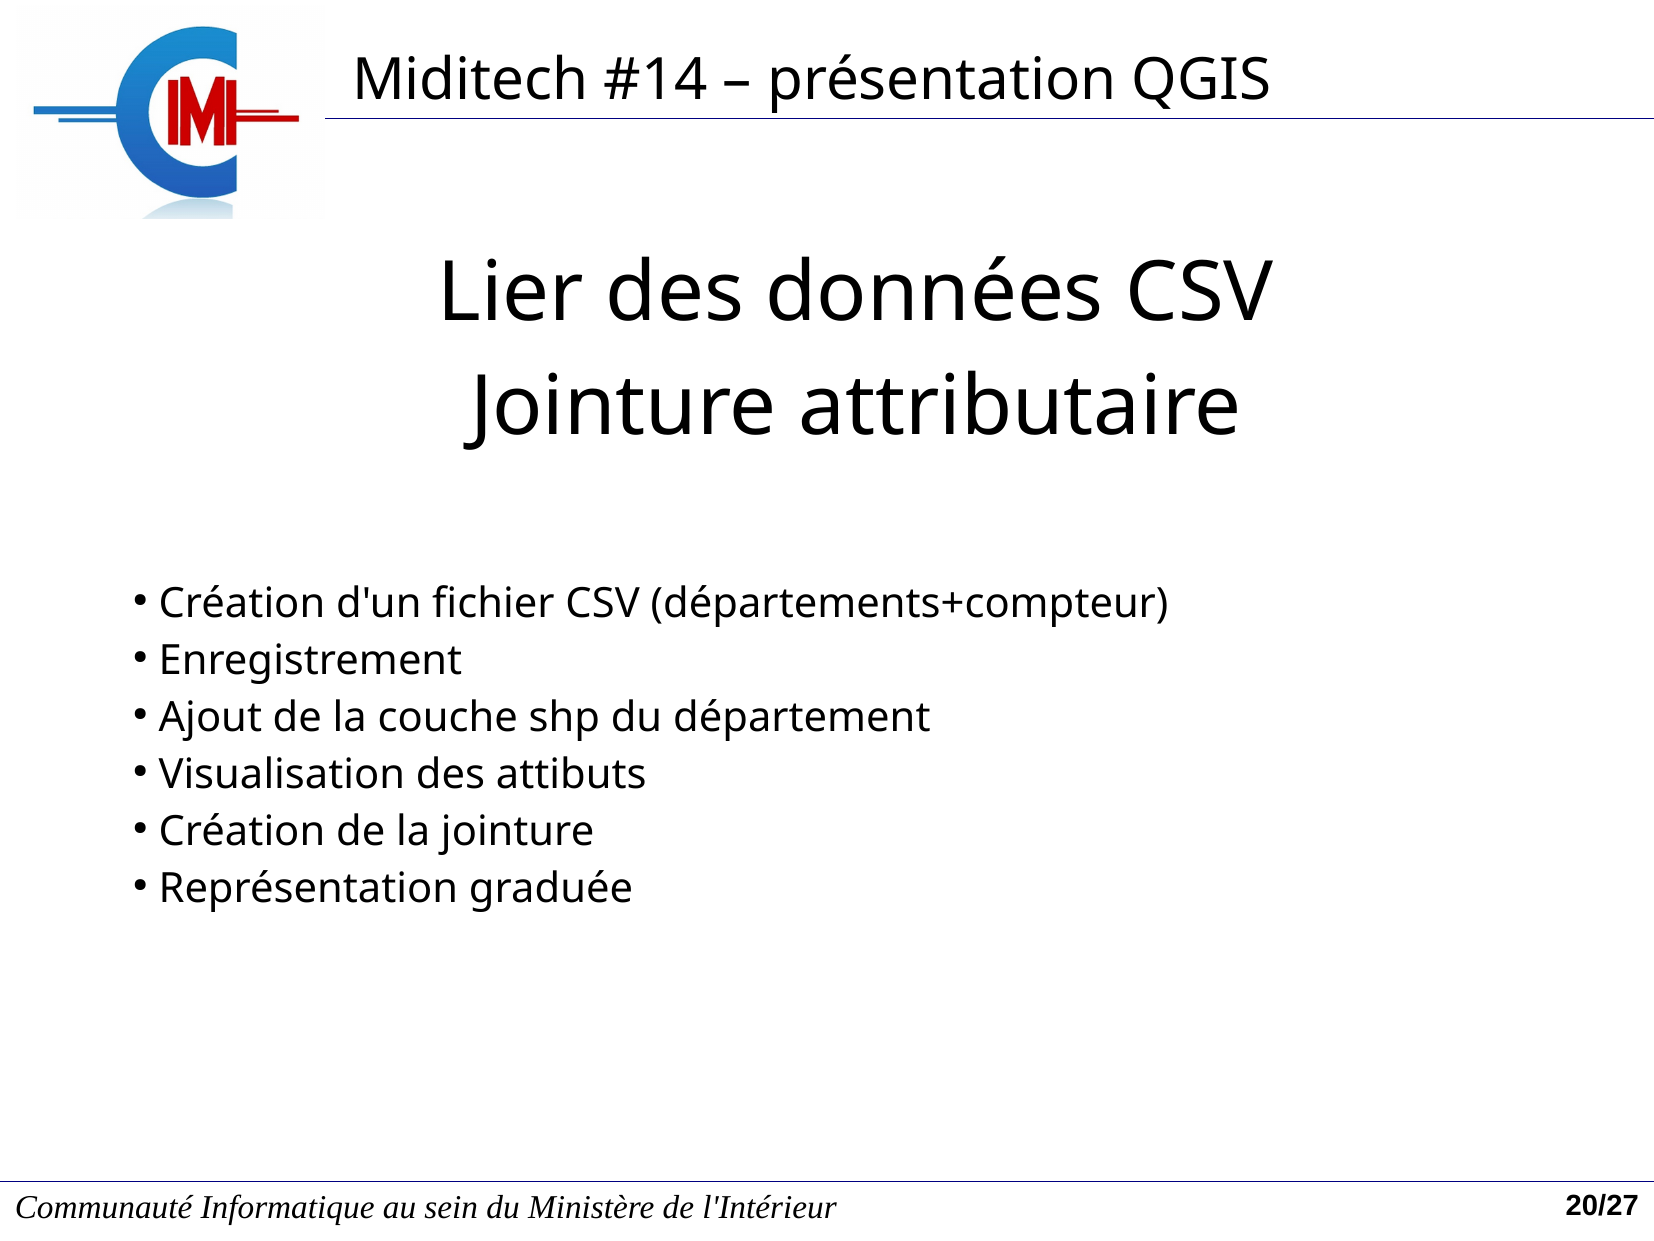

Miditech #14 – présentation QGIS
Lier des données CSV
Jointure attributaire
 Création d'un fichier CSV (départements+compteur)
 Enregistrement
 Ajout de la couche shp du département
 Visualisation des attibuts
 Création de la jointure
 Représentation graduée